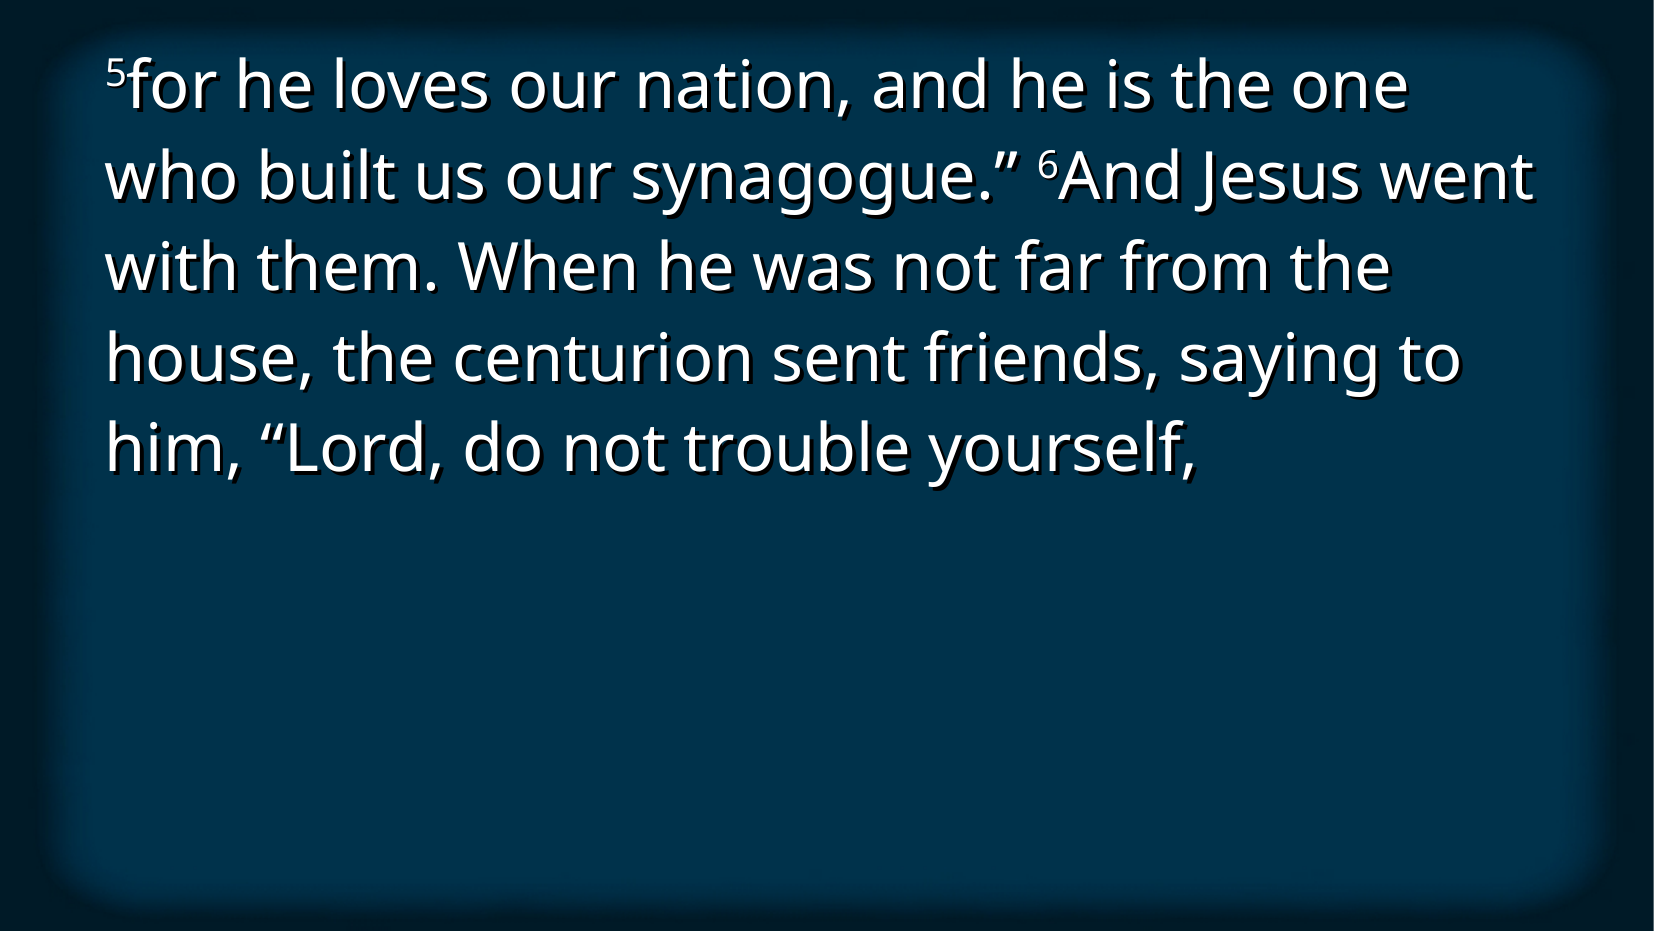

5for he loves our nation, and he is the one who built us our synagogue.” 6And Jesus went with them. When he was not far from the house, the centurion sent friends, saying to him, “Lord, do not trouble yourself,